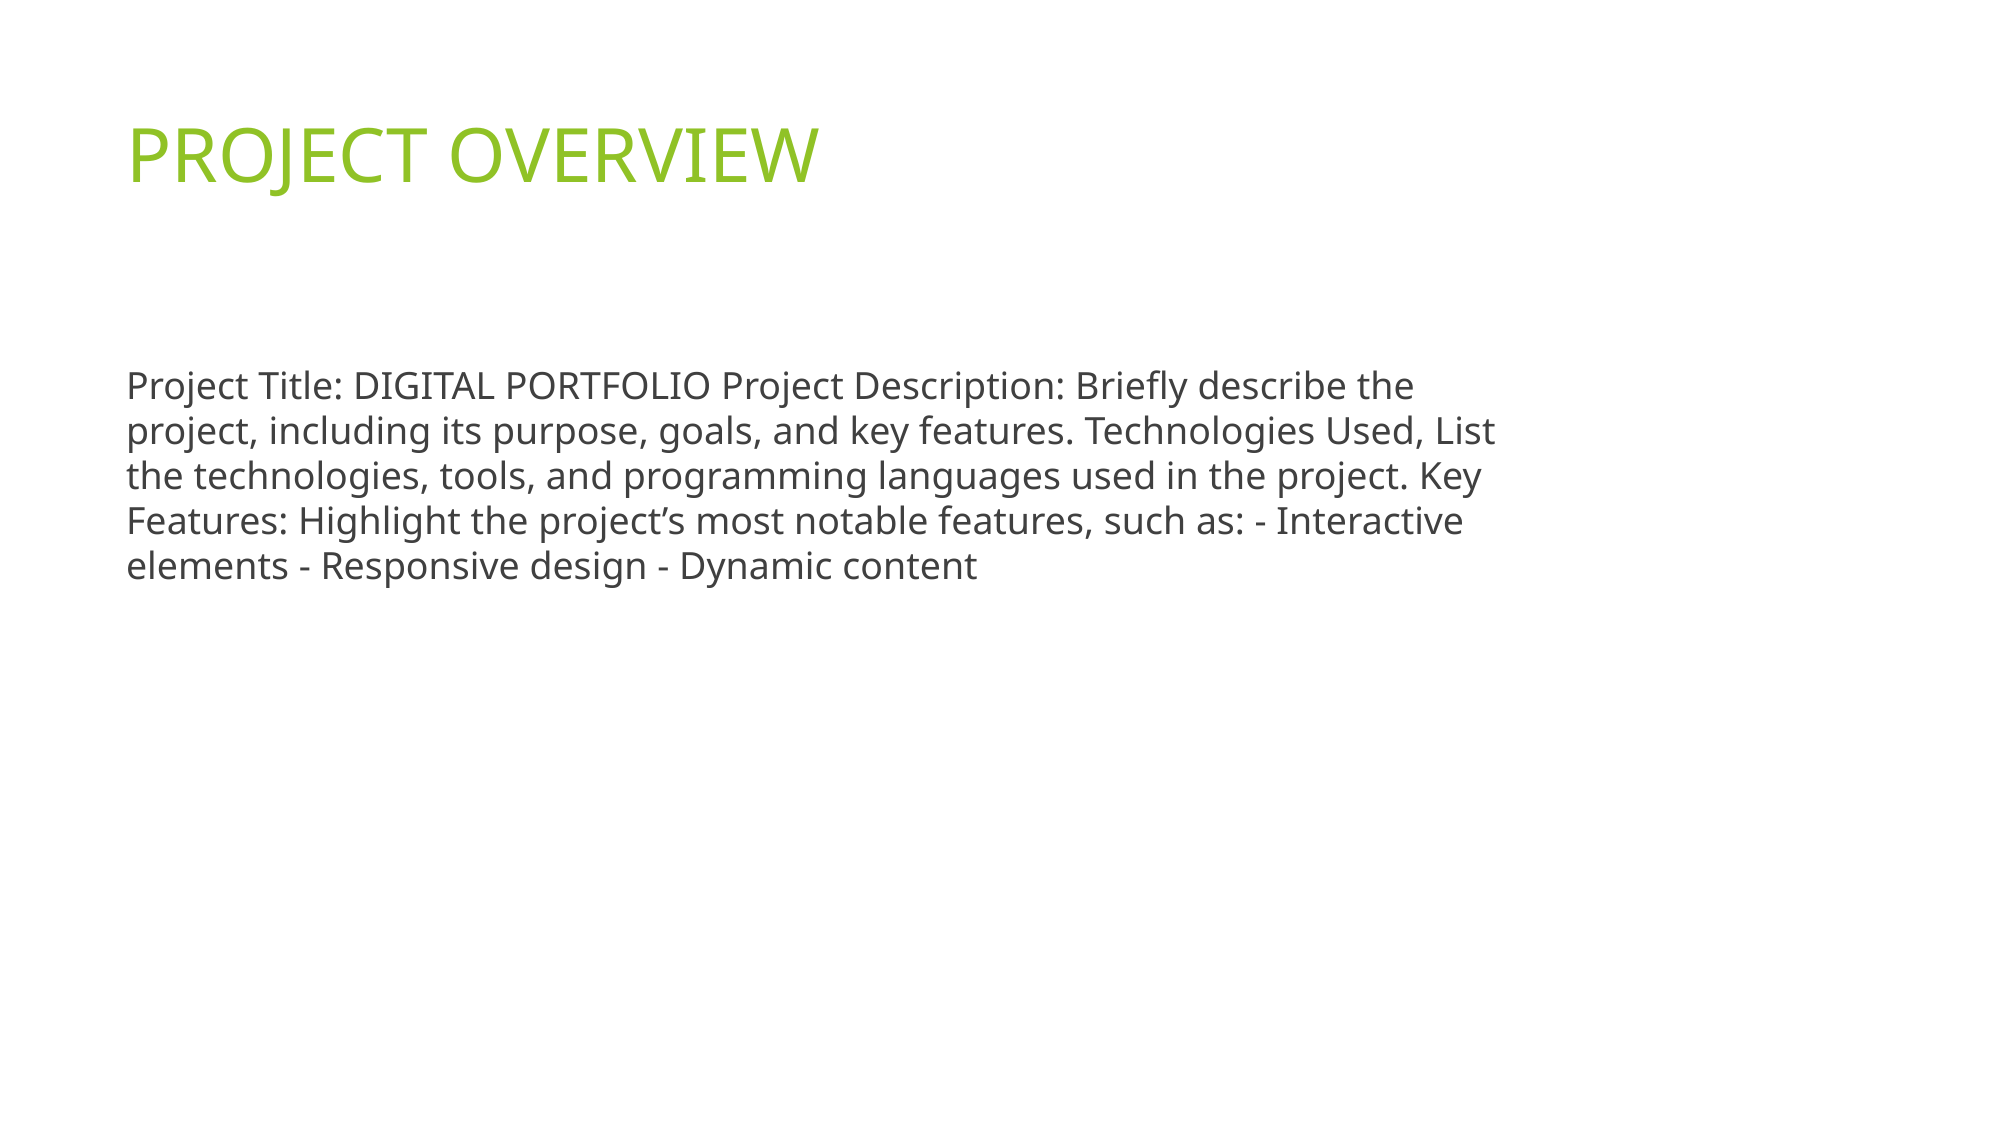

# PROJECT OVERVIEW
Project Title: DIGITAL PORTFOLIO Project Description: Briefly describe the project, including its purpose, goals, and key features. Technologies Used, List the technologies, tools, and programming languages used in the project. Key Features: Highlight the project’s most notable features, such as: - Interactive elements - Responsive design - Dynamic content